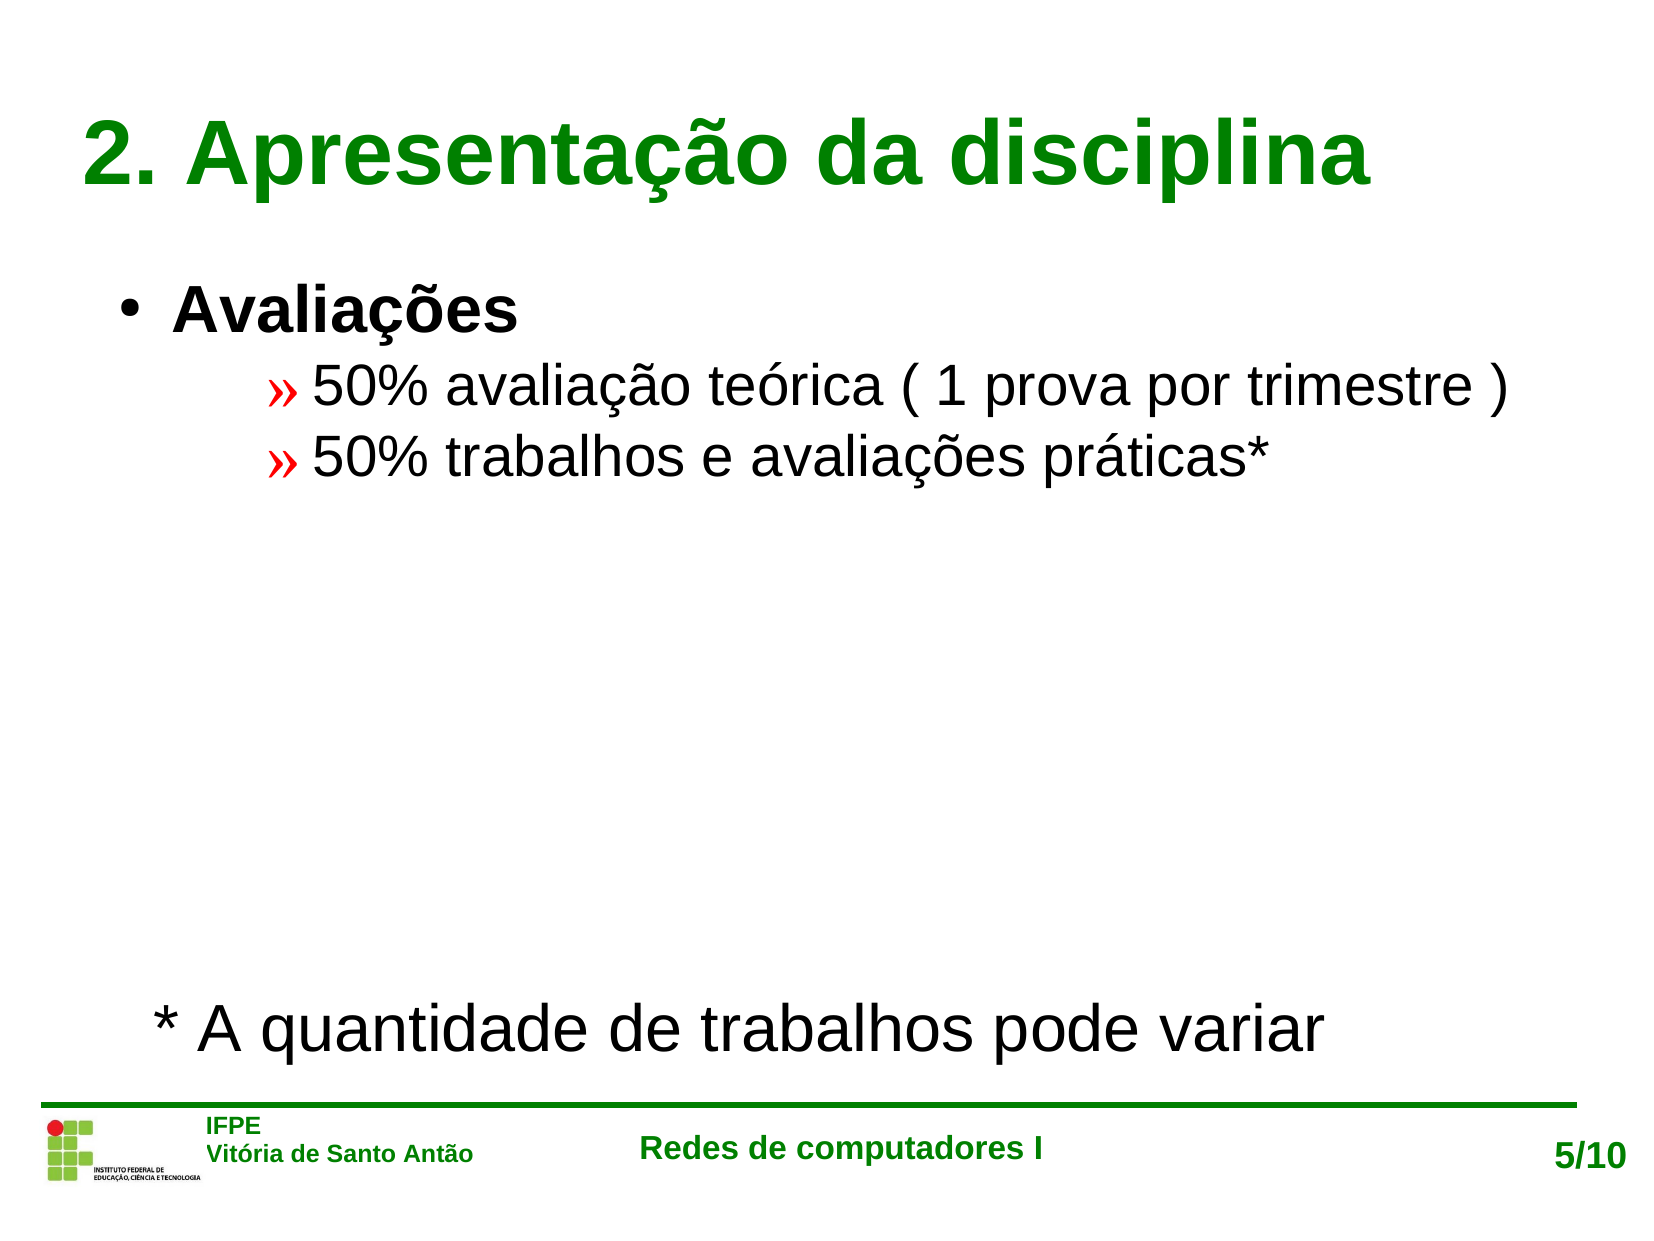

# 2. Apresentação da disciplina
Avaliações
50% avaliação teórica ( 1 prova por trimestre )
50% trabalhos e avaliações práticas*
* A quantidade de trabalhos pode variar